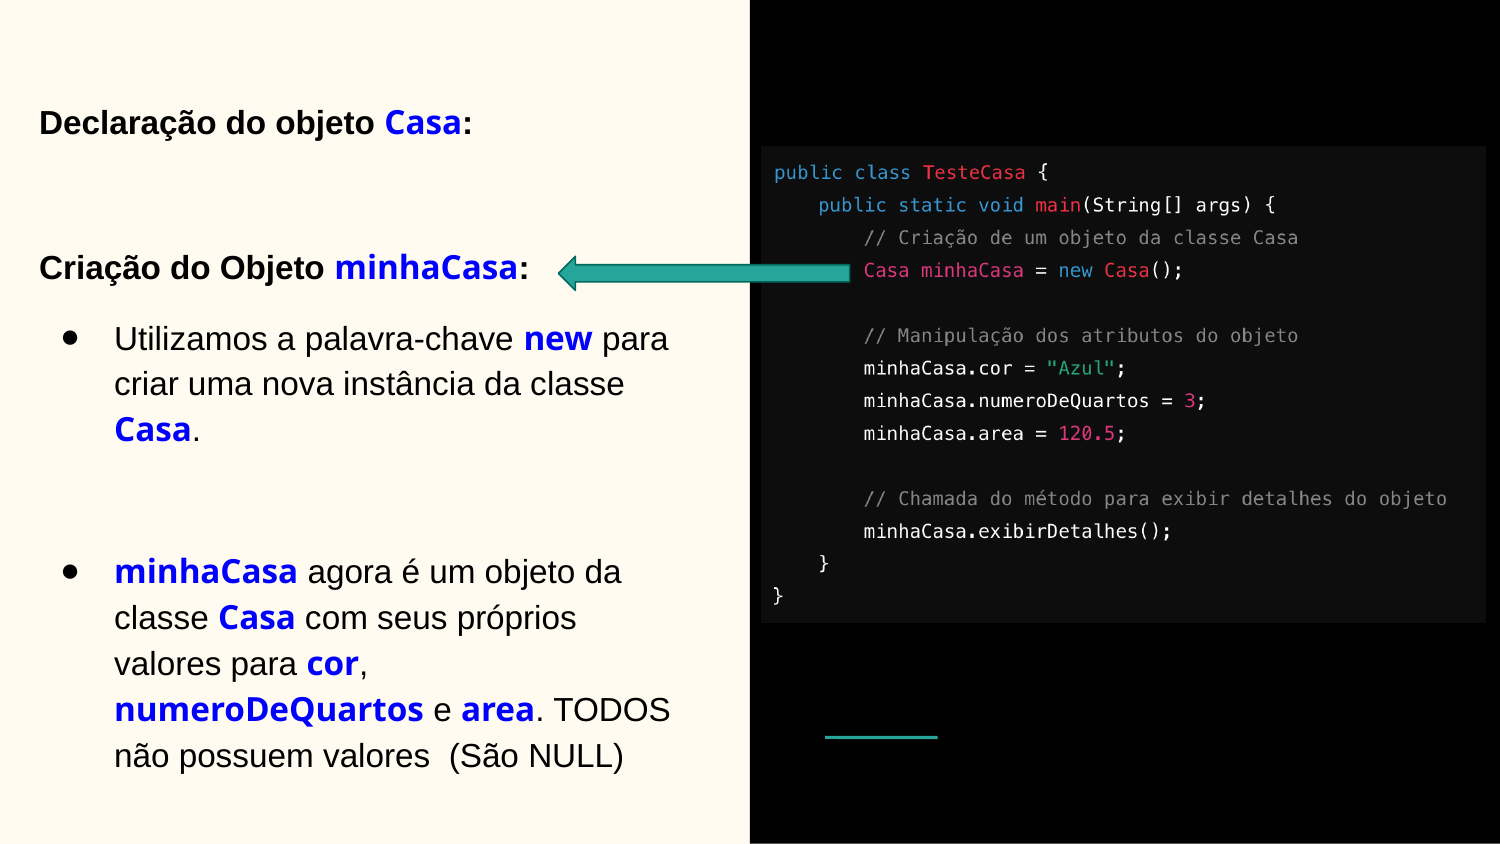

Declaração do objeto Casa:
Criação do Objeto minhaCasa:
Utilizamos a palavra-chave new para criar uma nova instância da classe Casa.
minhaCasa agora é um objeto da classe Casa com seus próprios valores para cor, numeroDeQuartos e area. TODOS não possuem valores (São NULL)